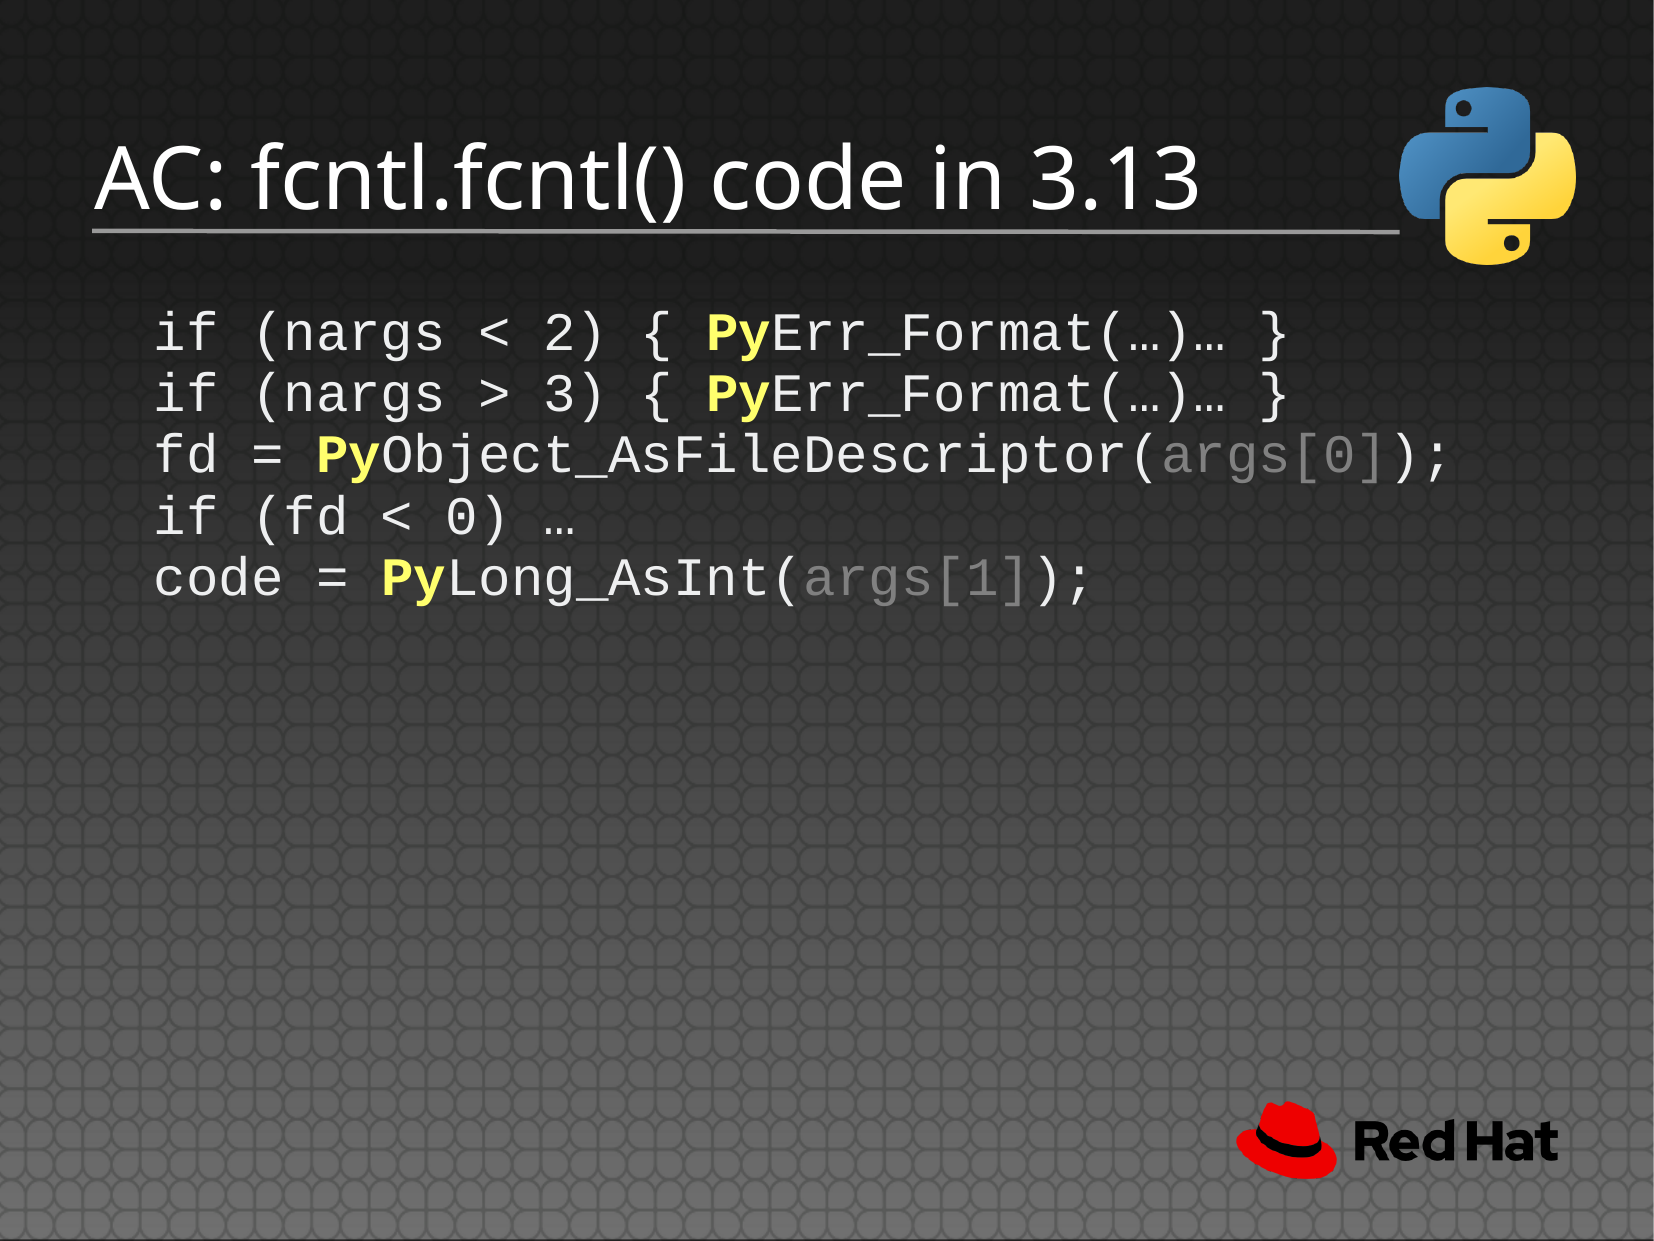

AC: fcntl.fcntl() code in 3.13
# if (nargs < 2) { PyErr_Format(…)… } if (nargs > 3) { PyErr_Format(…)… } fd = PyObject_AsFileDescriptor(args[0]); if (fd < 0) … code = PyLong_AsInt(args[1]);